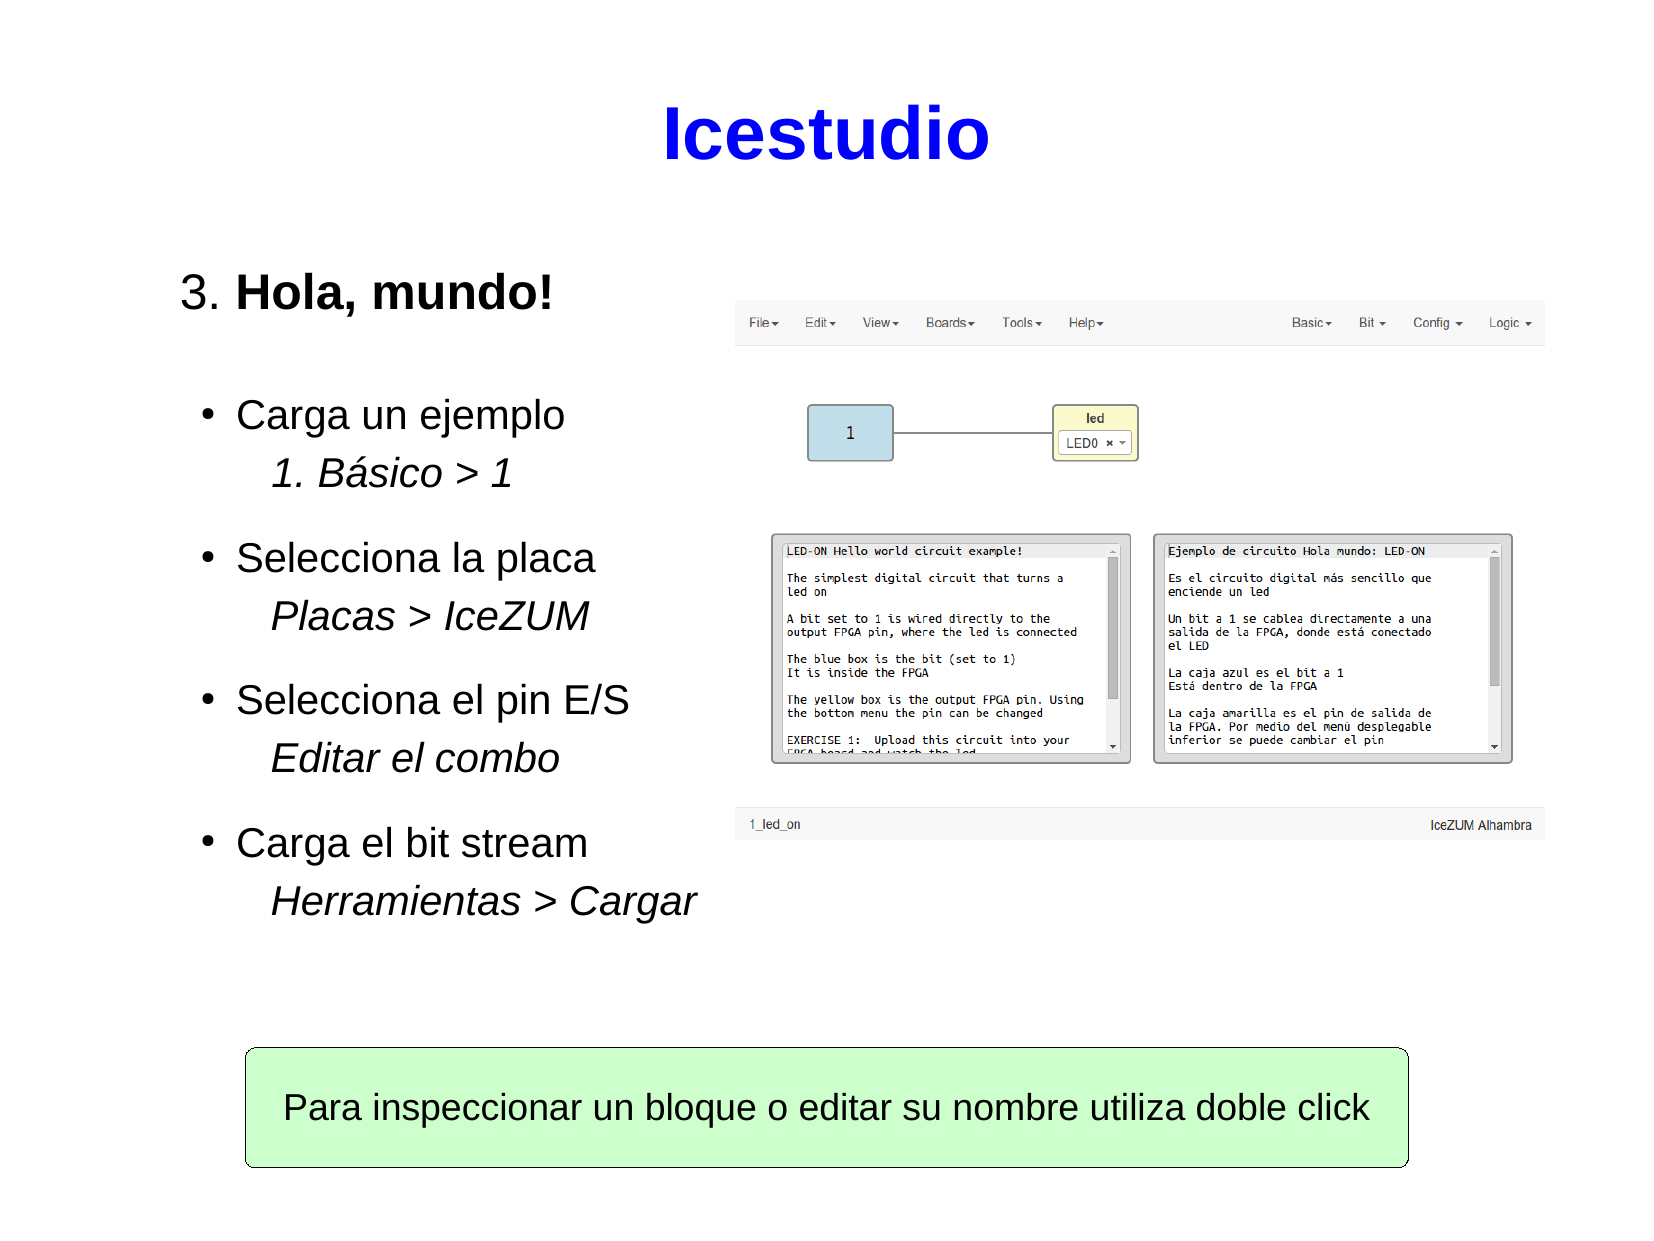

# Icestudio
3. Hola, mundo!
Carga un ejemplo
1. Básico > 1
Selecciona la placa
 Placas > IceZUM
Selecciona el pin E/S
 Editar el combo
Carga el bit stream
 Herramientas > Cargar
Para inspeccionar un bloque o editar su nombre utiliza doble click